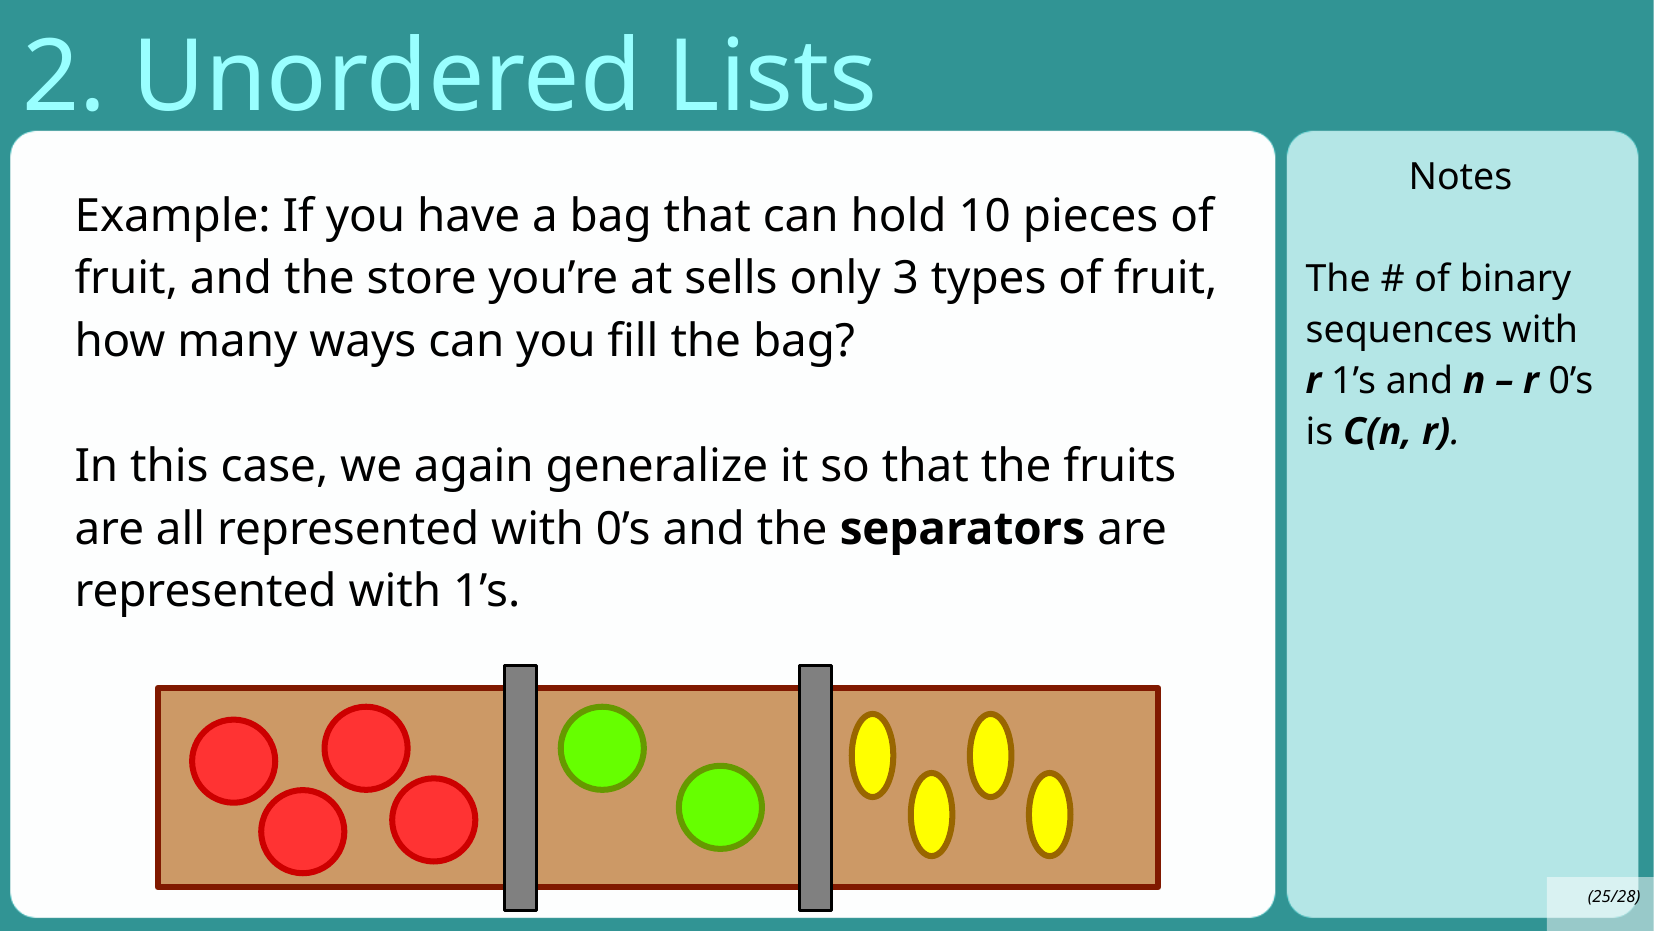

# 2. Unordered Lists
Notes
The # of binary sequences with
r 1’s and n – r 0’s is C(n, r).
Example: If you have a bag that can hold 10 pieces of fruit, and the store you’re at sells only 3 types of fruit, how many ways can you fill the bag?
In this case, we again generalize it so that the fruits are all represented with 0’s and the separators are represented with 1’s.
fruits = 10		separators = 2